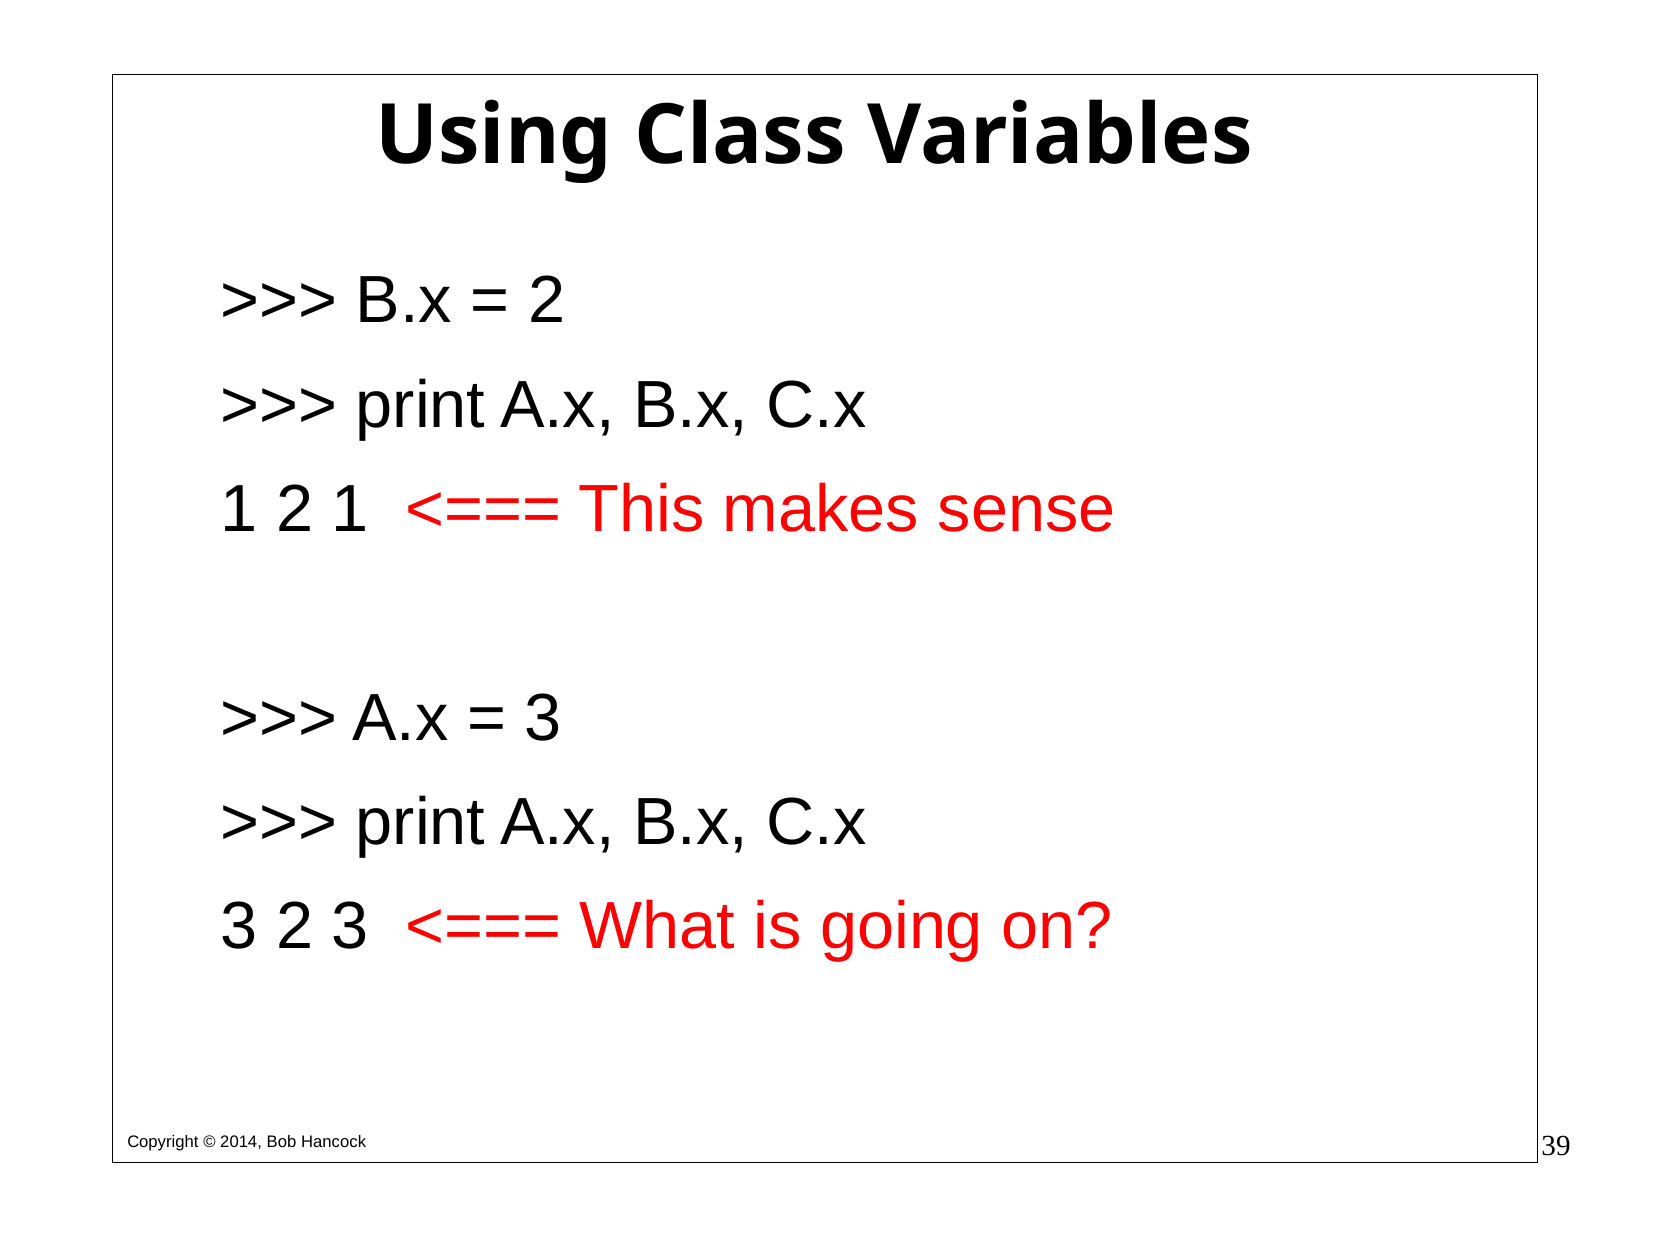

# Using Class Variables
>>> B.x = 2
>>> print A.x, B.x, C.x
1 2 1 <=== This makes sense
>>> A.x = 3
>>> print A.x, B.x, C.x
3 2 3 <=== What is going on?
Copyright © 2014, Bob Hancock
39